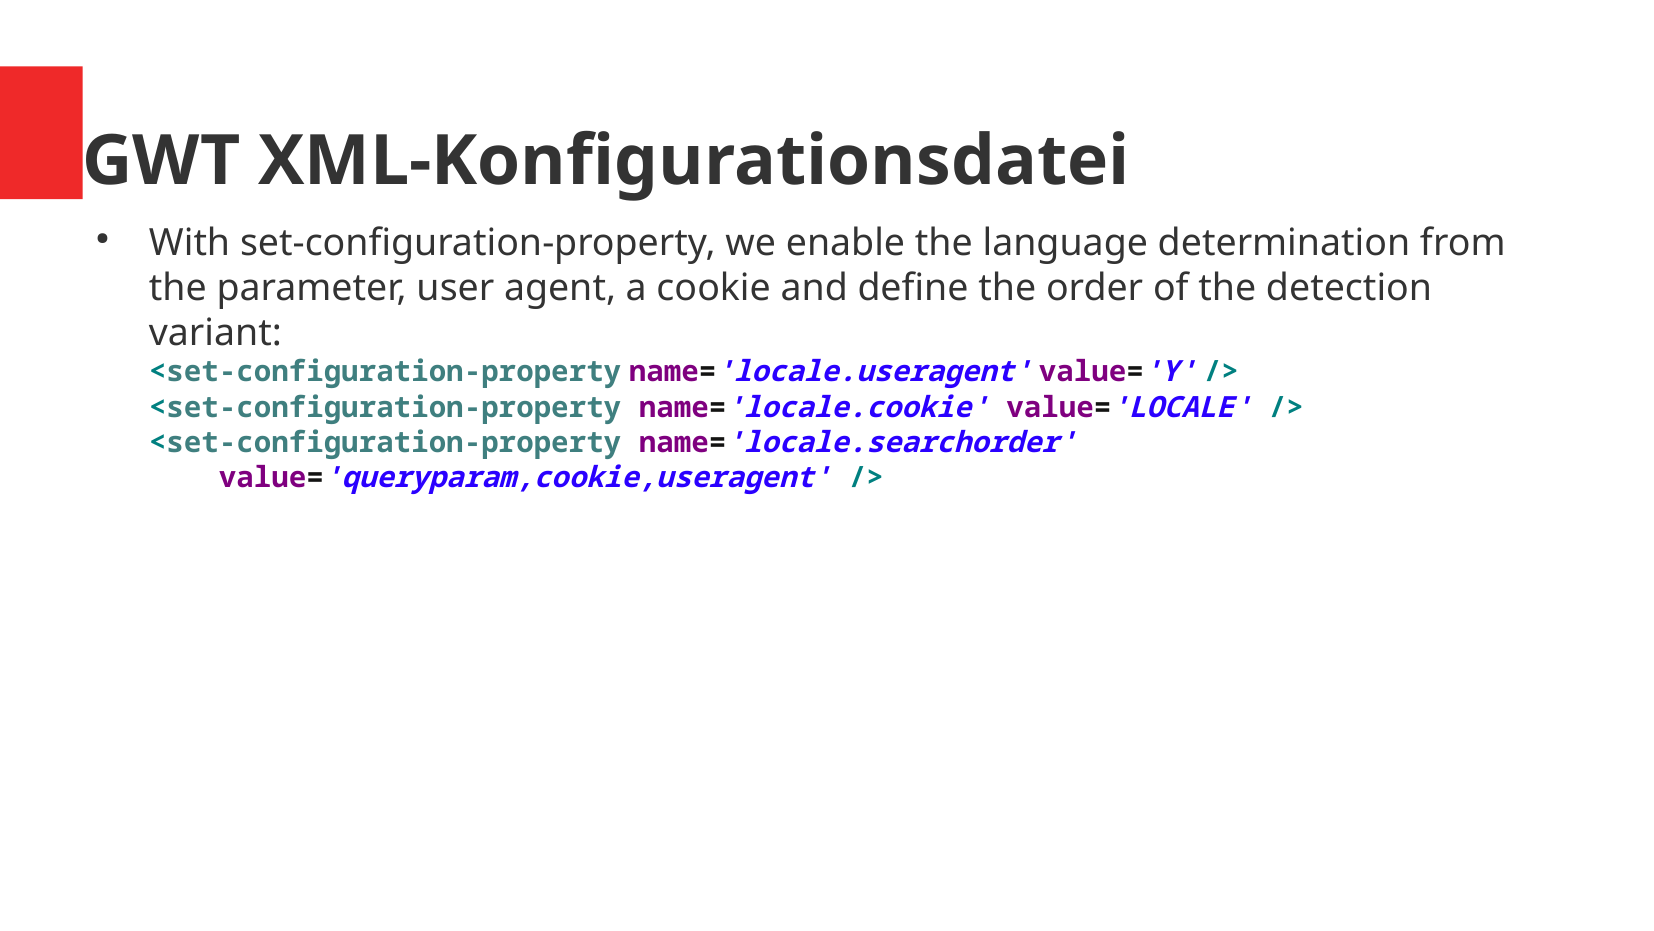

# GWT XML-Konfigurationsdatei
With set-configuration-property, we enable the language determination from the parameter, user agent, a cookie and define the order of the detection variant:
<set-configuration-property name='locale.useragent' value='Y' />
<set-configuration-property name='locale.cookie' value='LOCALE' />
<set-configuration-property name='locale.searchorder'
 value='queryparam,cookie,useragent' />